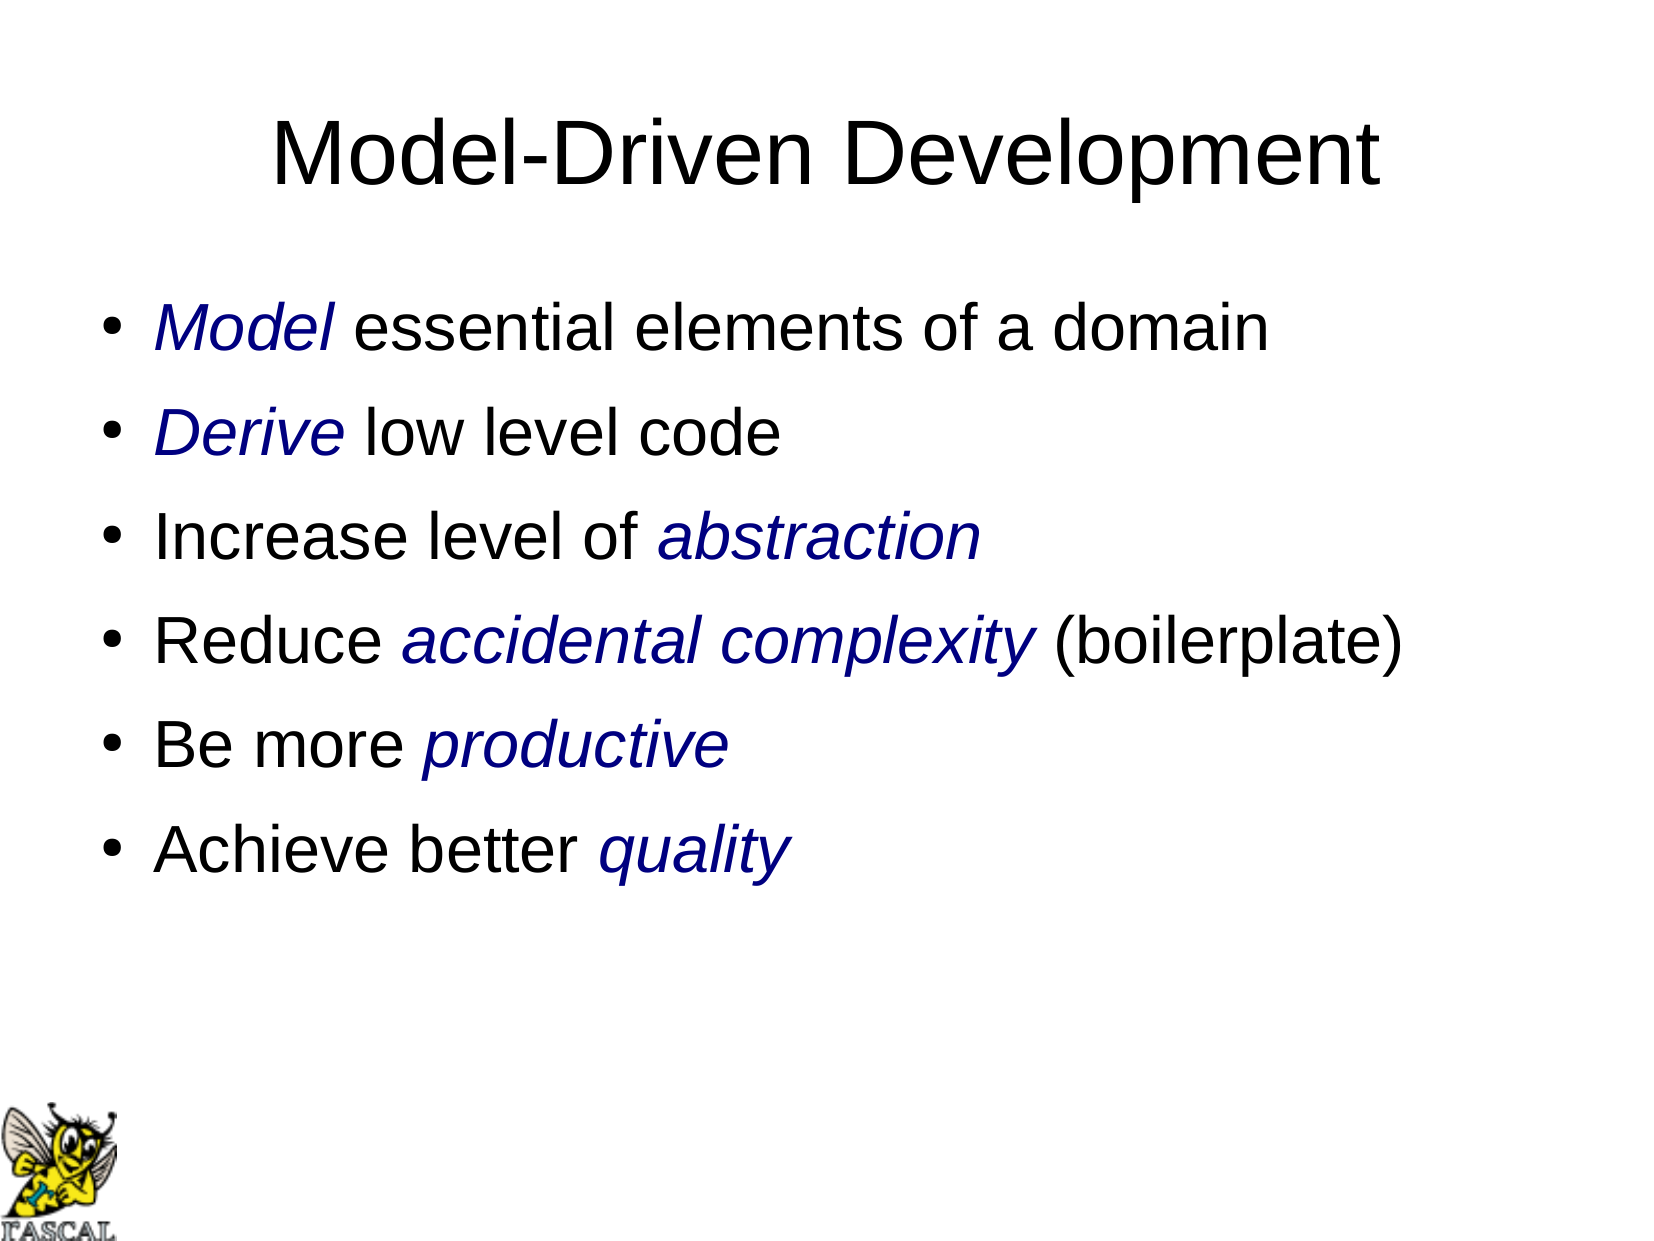

# Model-Driven Development
Model essential elements of a domain
Derive low level code
Increase level of abstraction
Reduce accidental complexity (boilerplate)
Be more productive
Achieve better quality